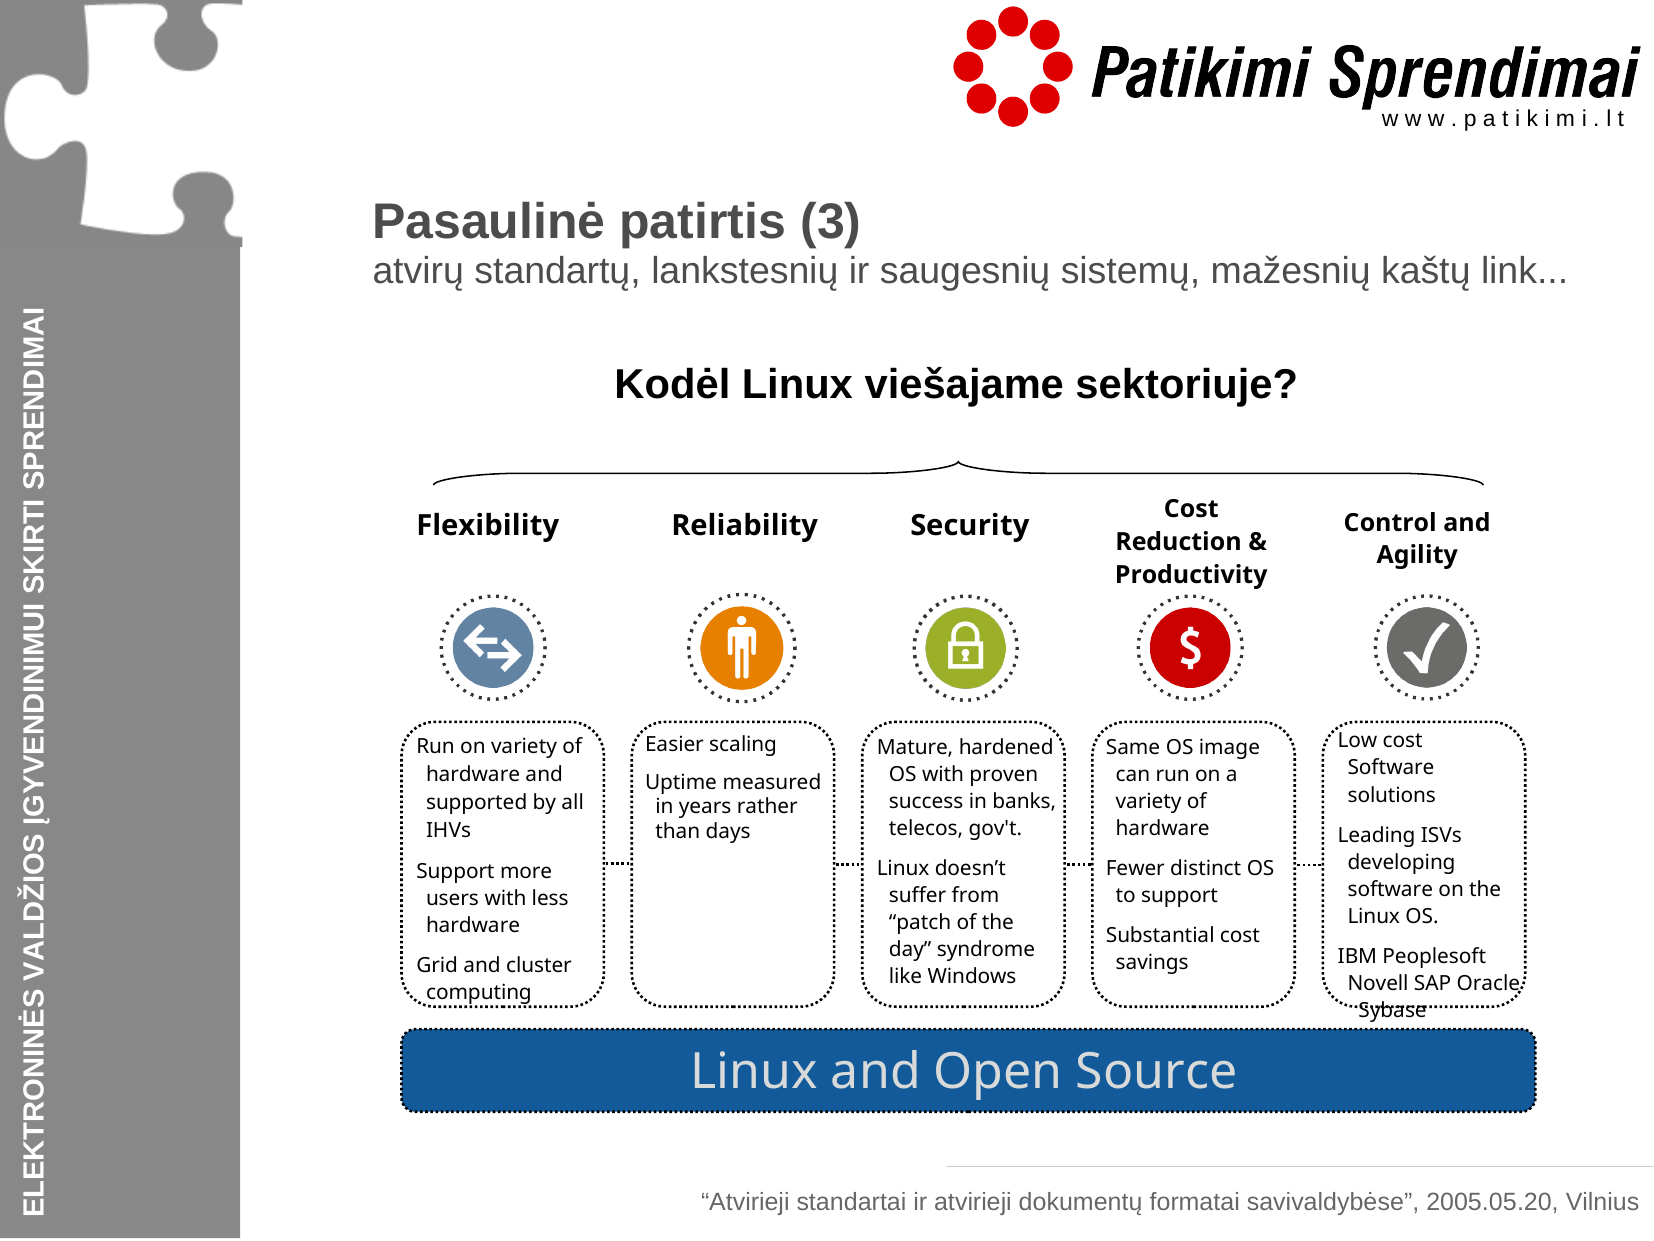

Pasaulinė patirtis (3)
atvirų standartų, lankstesnių ir saugesnių sistemų, mažesnių kaštų link...
Kodėl Linux viešajame sektoriuje?
Cost Reduction & Productivity
Flexibility
Reliability
Security
Control and Agility
Low cost Software solutions
Leading ISVs developing software on the Linux OS.
IBM Peoplesoft Novell SAP Oracle Sybase
Run on variety of hardware and supported by all IHVs
Support more users with less hardware
Grid and cluster computing
Easier scaling
Uptime measured in years rather than days
Mature, hardened OS with proven success in banks, telecos, gov't.
Linux doesn’t suffer from “patch of the day” syndrome like Windows
Same OS image can run on a variety of hardware
Fewer distinct OS to support
Substantial cost savings
Linux and Open Source